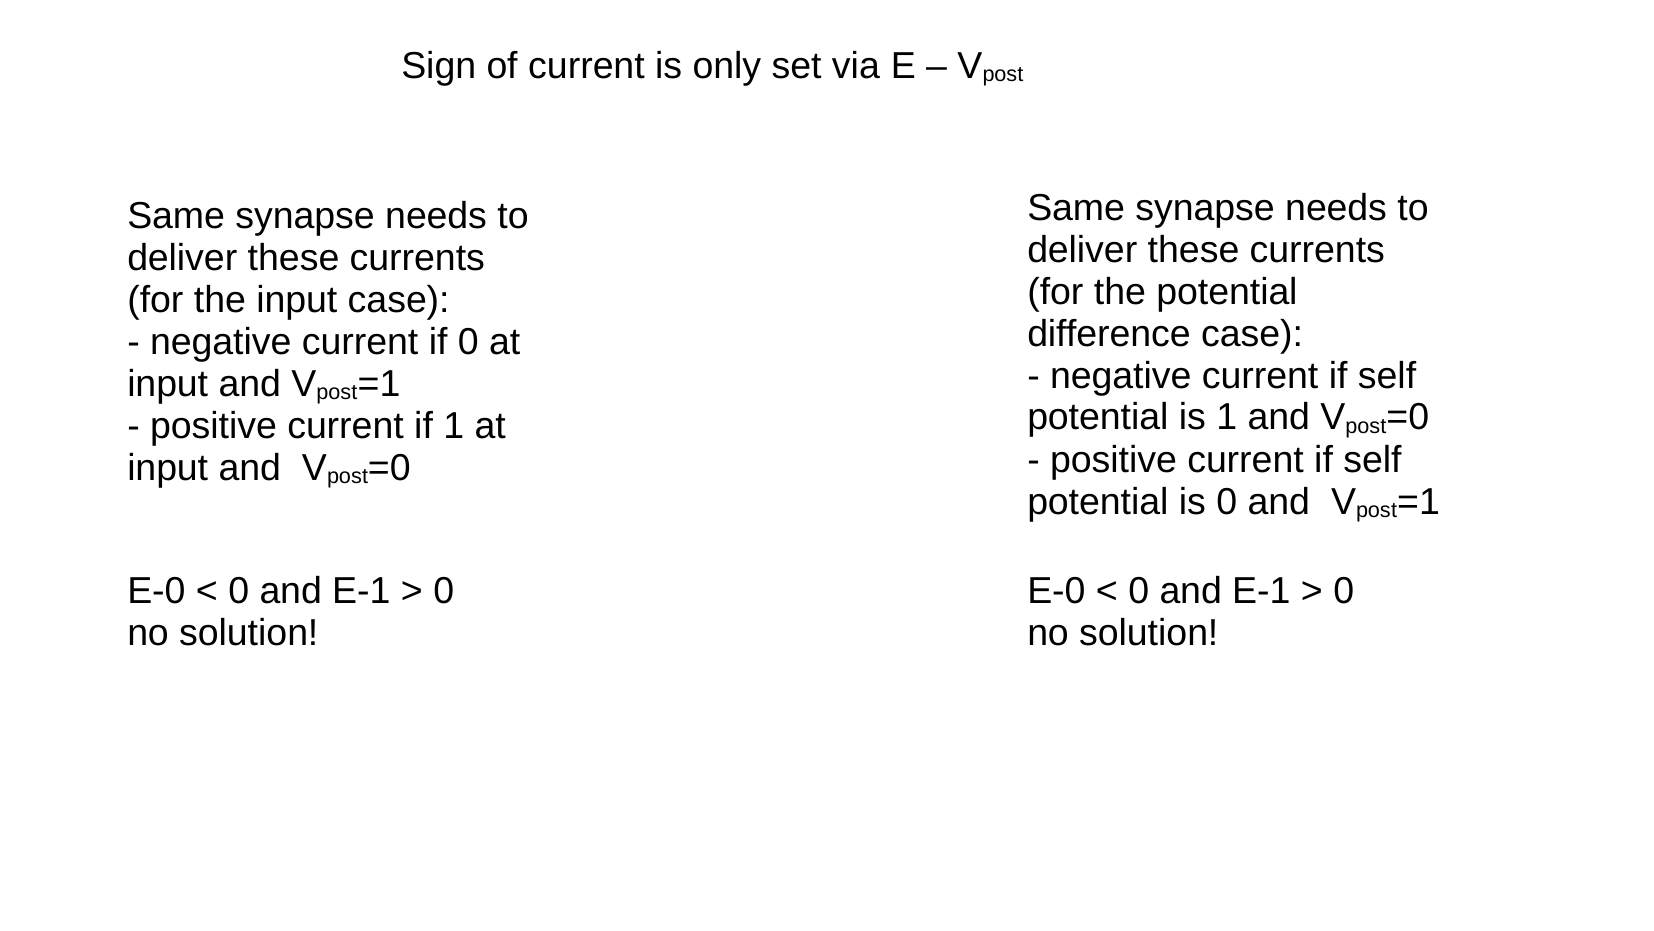

Sign of current is only set via E – Vpost
Same synapse needs to deliver these currents (for the potential difference case):
- negative current if self potential is 1 and Vpost=0
- positive current if self potential is 0 and Vpost=1
Same synapse needs to deliver these currents (for the input case):
- negative current if 0 at input and Vpost=1
- positive current if 1 at input and Vpost=0
E-0 < 0 and E-1 > 0
no solution!
E-0 < 0 and E-1 > 0
no solution!